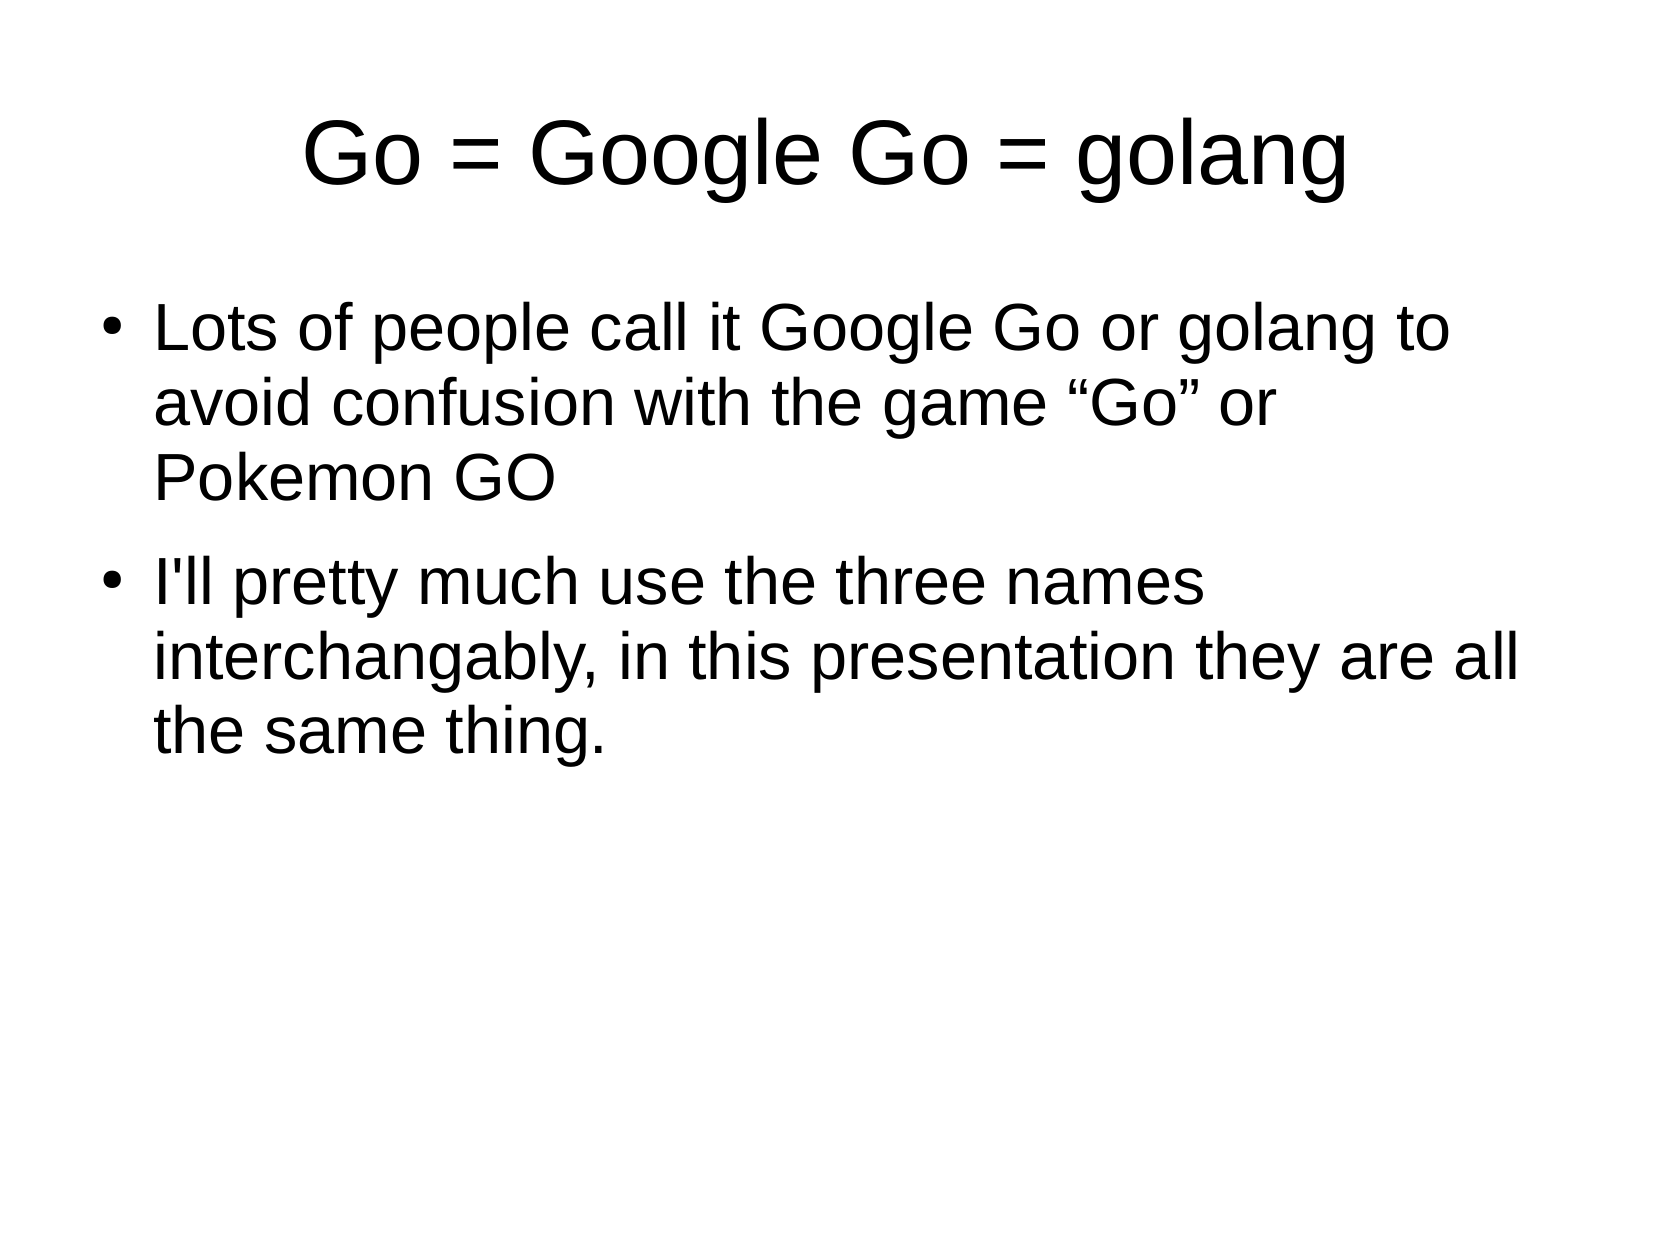

# Go = Google Go = golang
Lots of people call it Google Go or golang to avoid confusion with the game “Go” or Pokemon GO
I'll pretty much use the three names interchangably, in this presentation they are all the same thing.